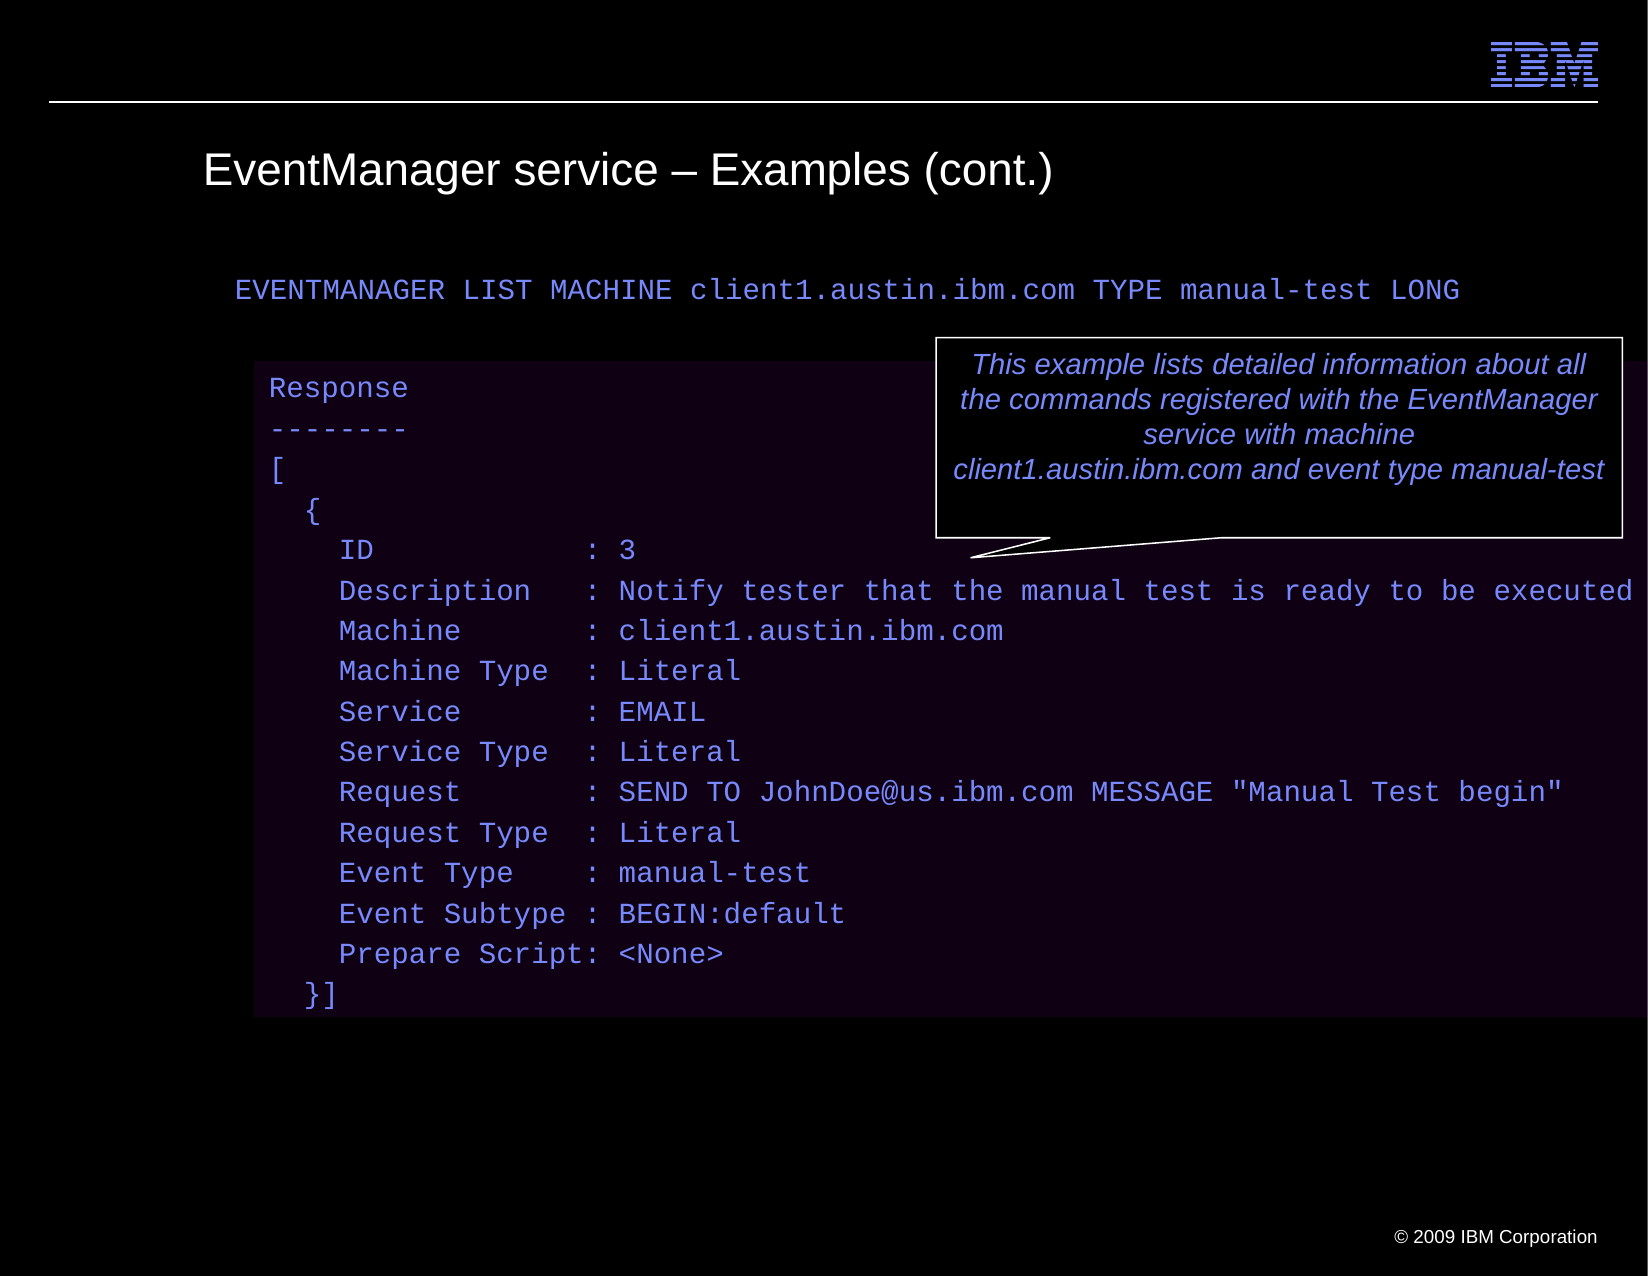

# EventManager service – Examples (cont.)
EVENTMANAGER LIST MACHINE client1.austin.ibm.com TYPE manual-test LONG
This example lists detailed information about all the commands registered with the EventManager service with machine
client1.austin.ibm.com and event type manual-test
Response
--------
[
 {
 ID : 3
 Description : Notify tester that the manual test is ready to be executed
 Machine : client1.austin.ibm.com
 Machine Type : Literal
 Service : EMAIL
 Service Type : Literal
 Request : SEND TO JohnDoe@us.ibm.com MESSAGE "Manual Test begin"
 Request Type : Literal
 Event Type : manual-test
 Event Subtype : BEGIN:default
 Prepare Script: <None>
 }]